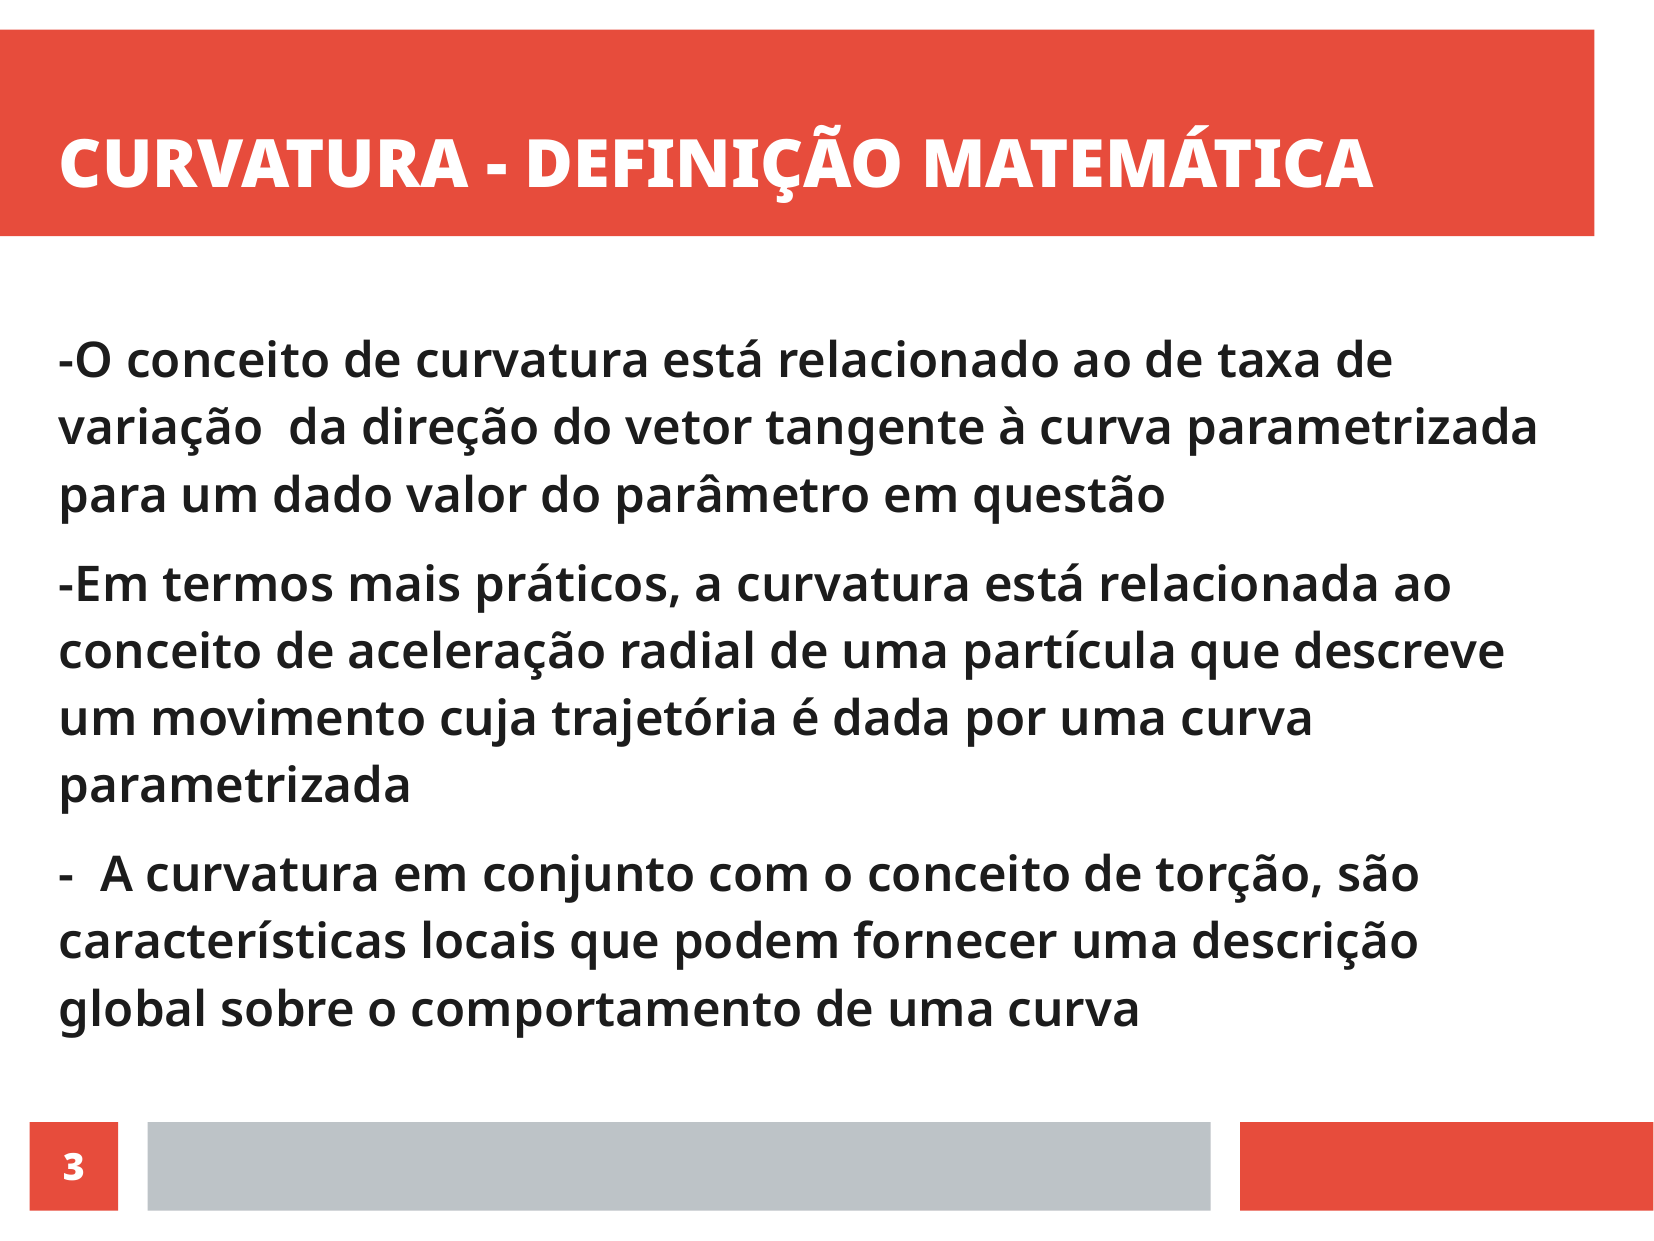

# CURVATURA - DEFINIÇÃO MATEMÁTICA
-O conceito de curvatura está relacionado ao de taxa de variação da direção do vetor tangente à curva parametrizada para um dado valor do parâmetro em questão
-Em termos mais práticos, a curvatura está relacionada ao conceito de aceleração radial de uma partícula que descreve um movimento cuja trajetória é dada por uma curva parametrizada
- A curvatura em conjunto com o conceito de torção, são características locais que podem fornecer uma descrição global sobre o comportamento de uma curva
3